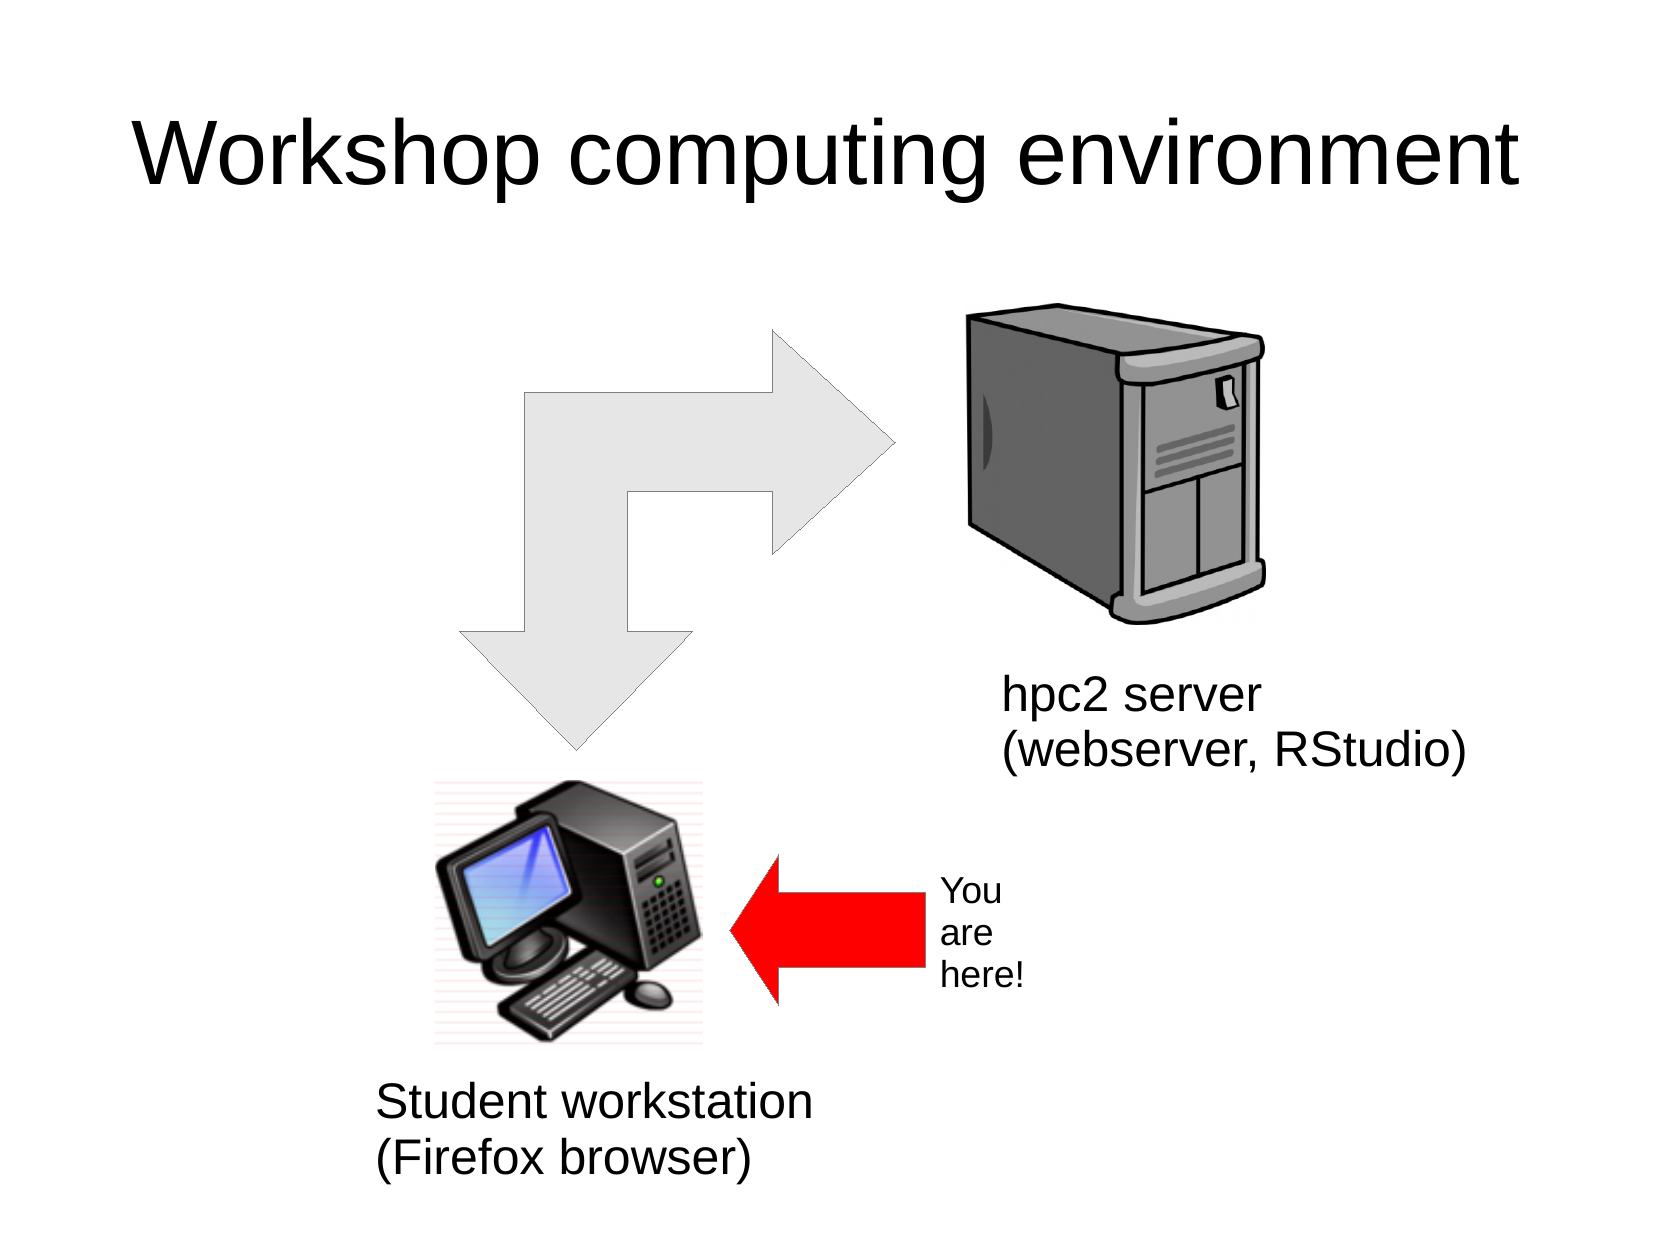

# Workshop computing environment
hpc2 server
(webserver, RStudio)
You
are
here!
Student workstation
(Firefox browser)